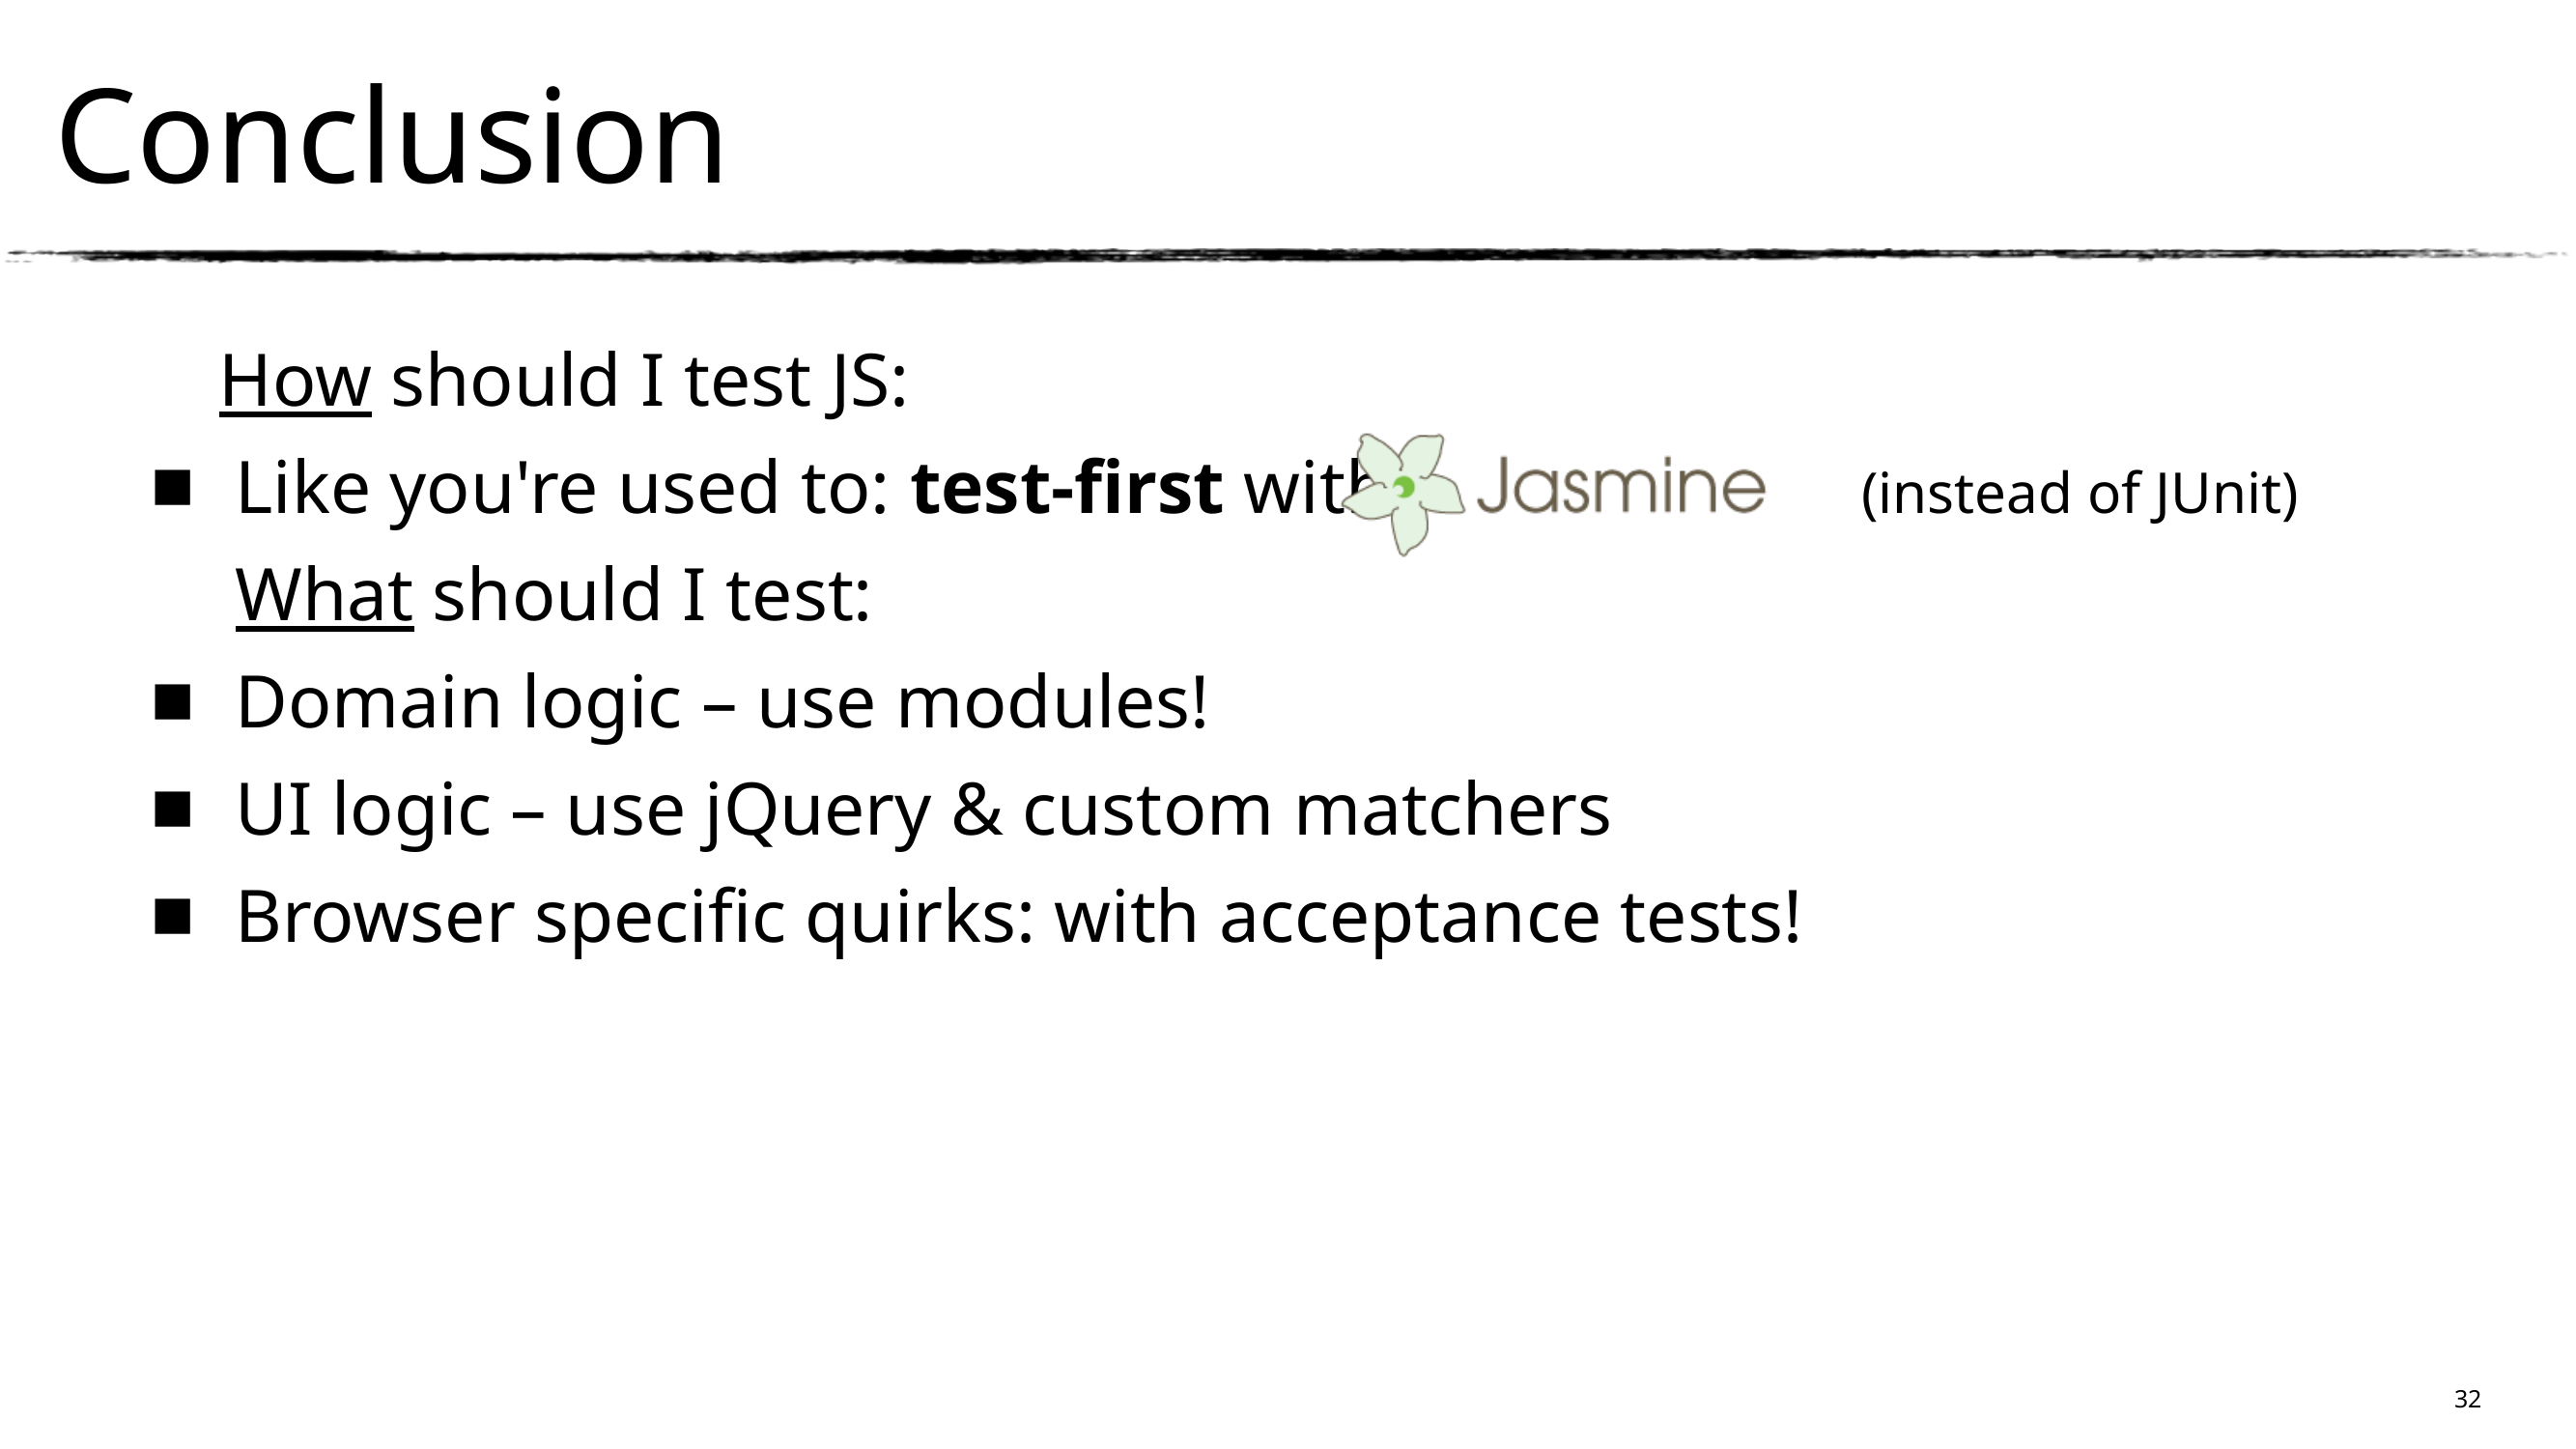

Conclusion
 How should I test JS:
Like you're used to: test-first with (instead of JUnit)
What should I test:
Domain logic – use modules!
UI logic – use jQuery & custom matchers
Browser specific quirks: with acceptance tests!